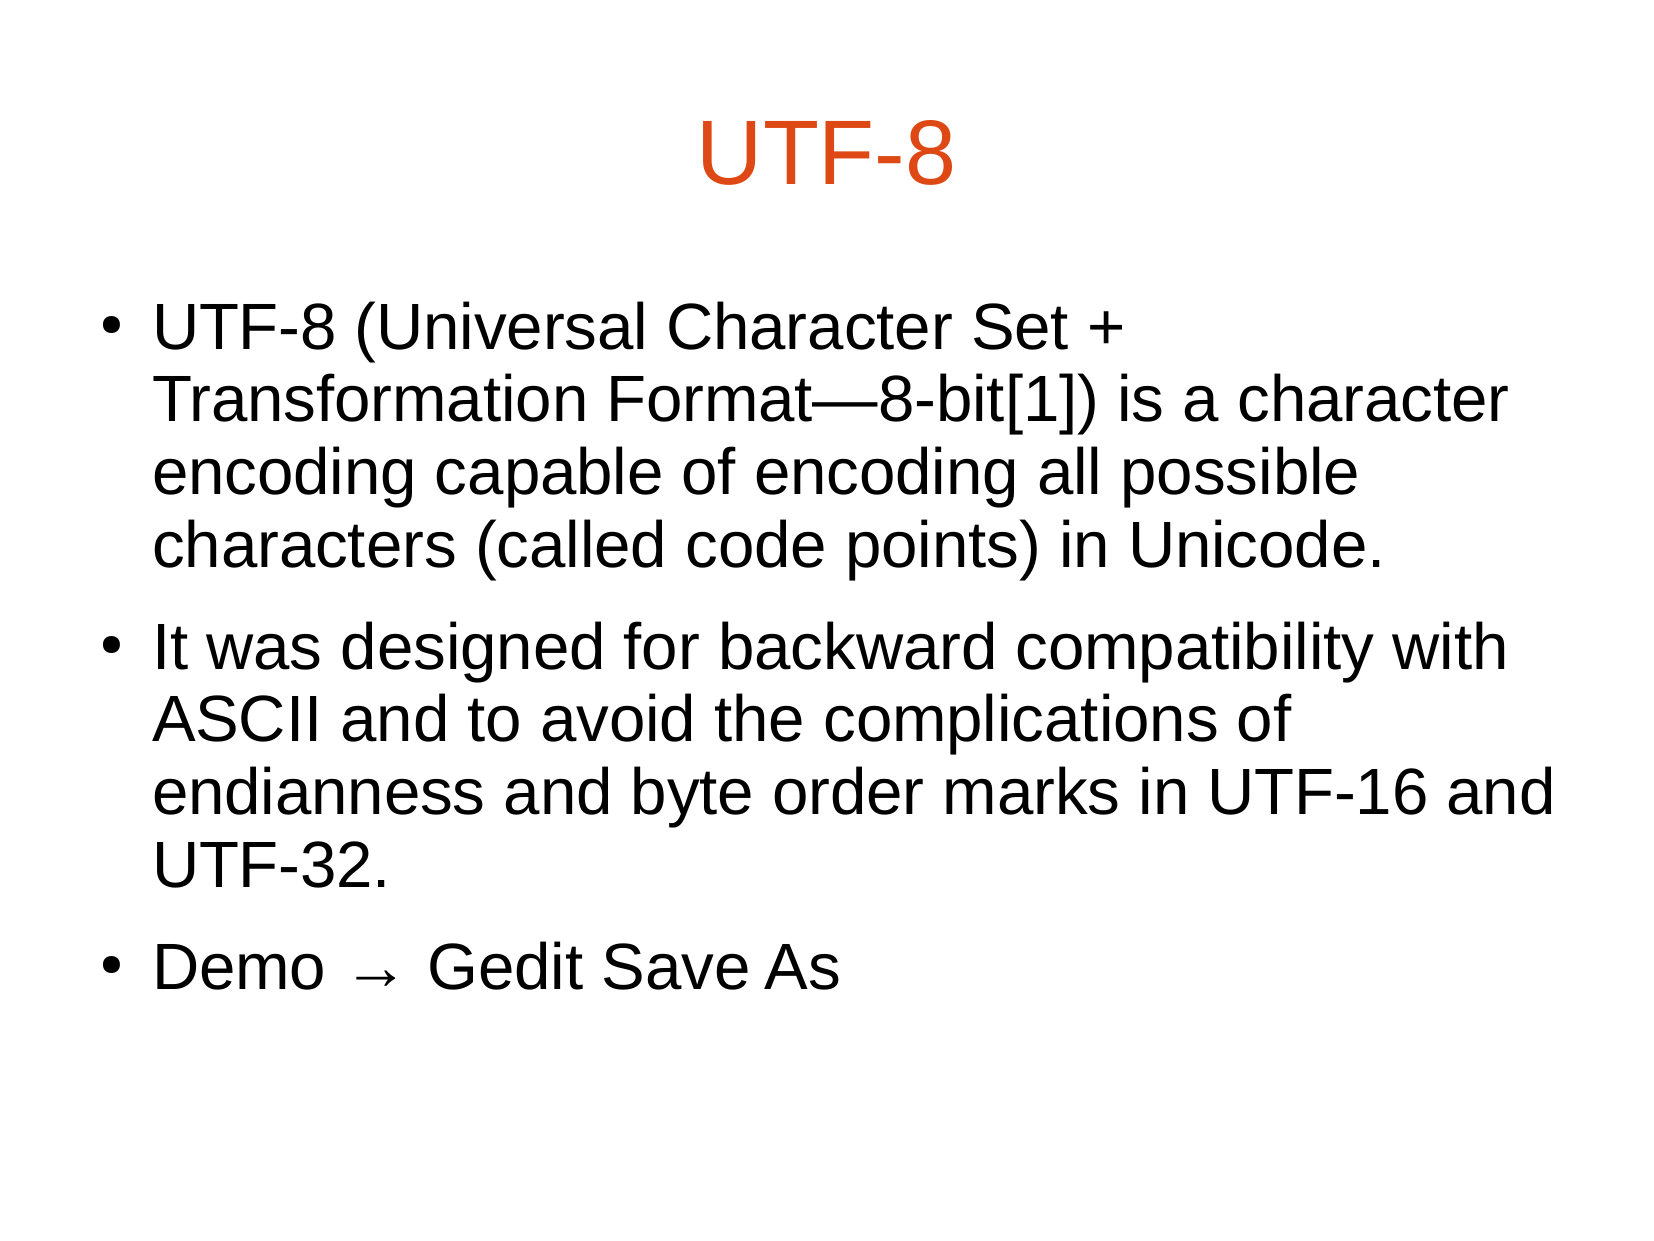

# UTF-8
UTF-8 (Universal Character Set + Transformation Format—8-bit[1]) is a character encoding capable of encoding all possible characters (called code points) in Unicode.
It was designed for backward compatibility with ASCII and to avoid the complications of endianness and byte order marks in UTF-16 and UTF-32.
Demo → Gedit Save As